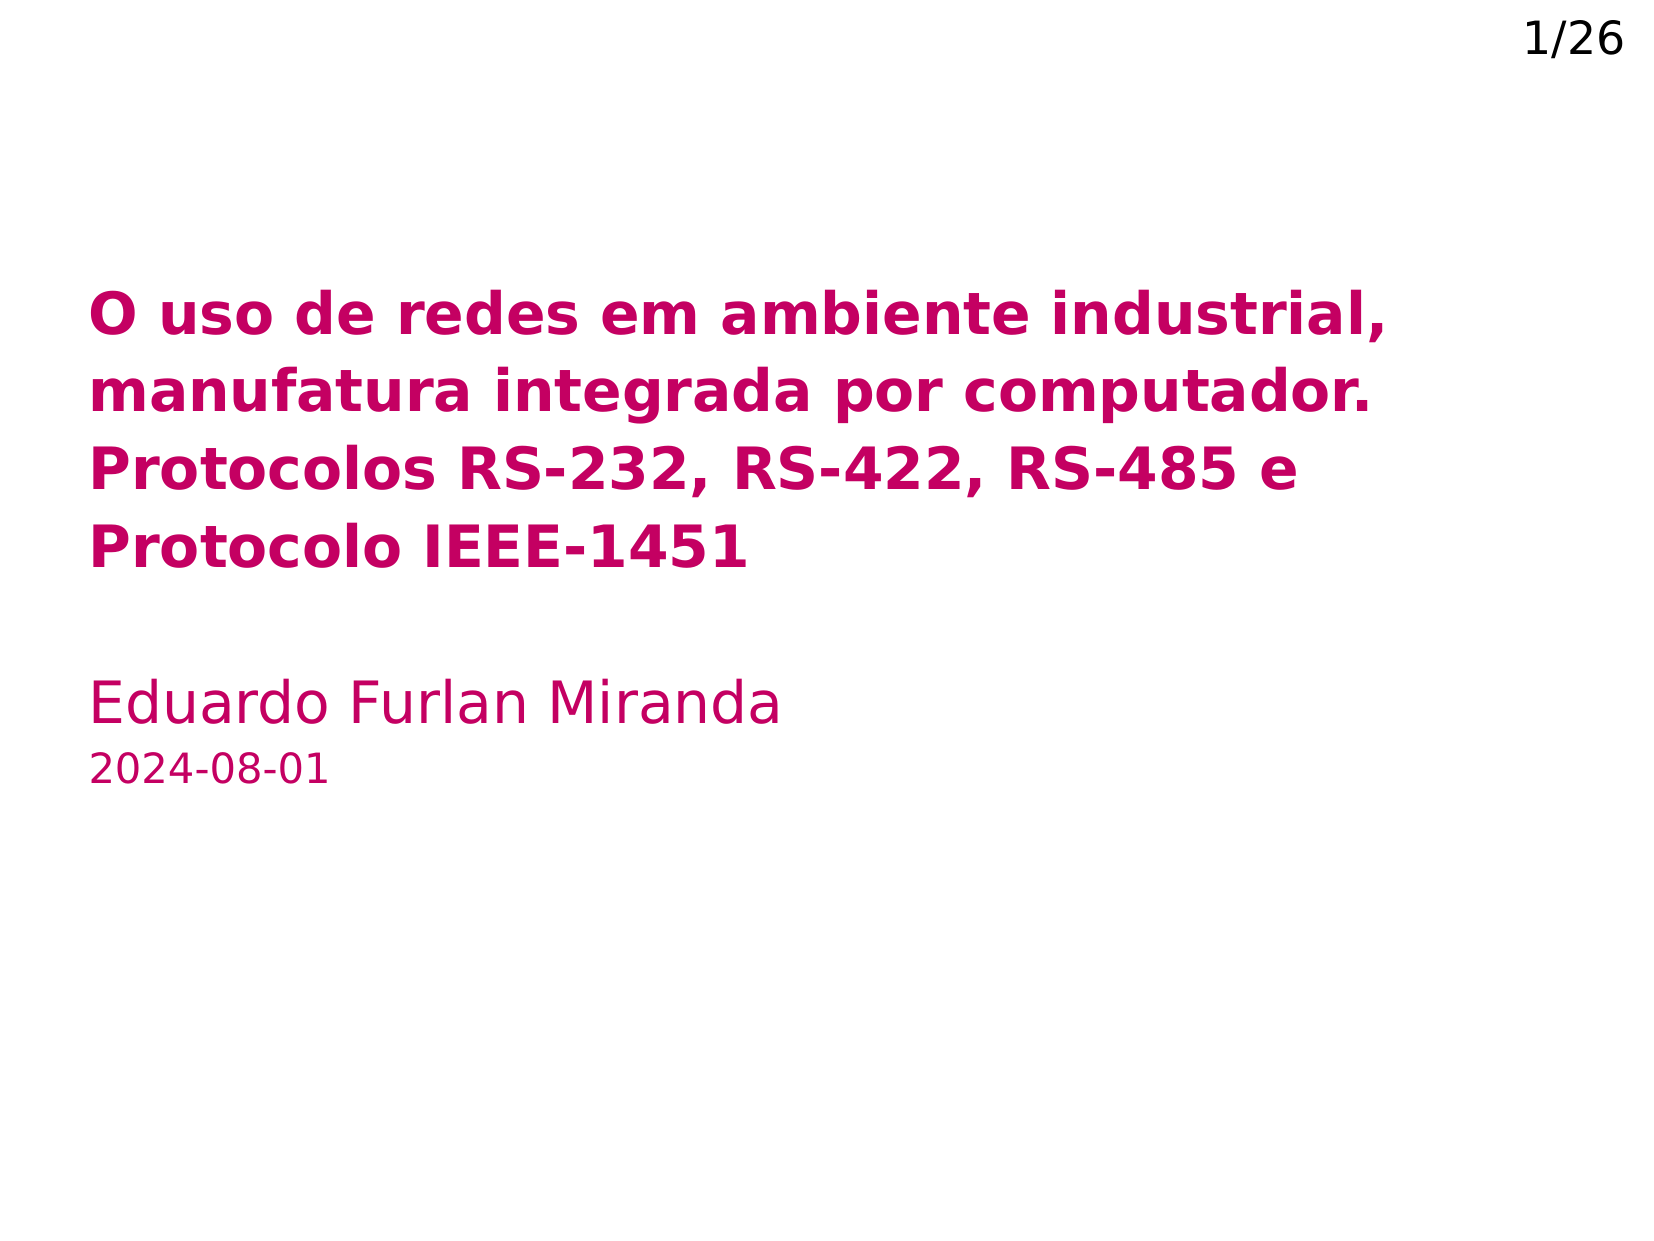

1
# O uso de redes em ambiente industrial, manufatura integrada por computador. Protocolos RS-232, RS-422, RS-485 e Protocolo IEEE-1451 Eduardo Furlan Miranda 2024-08-01